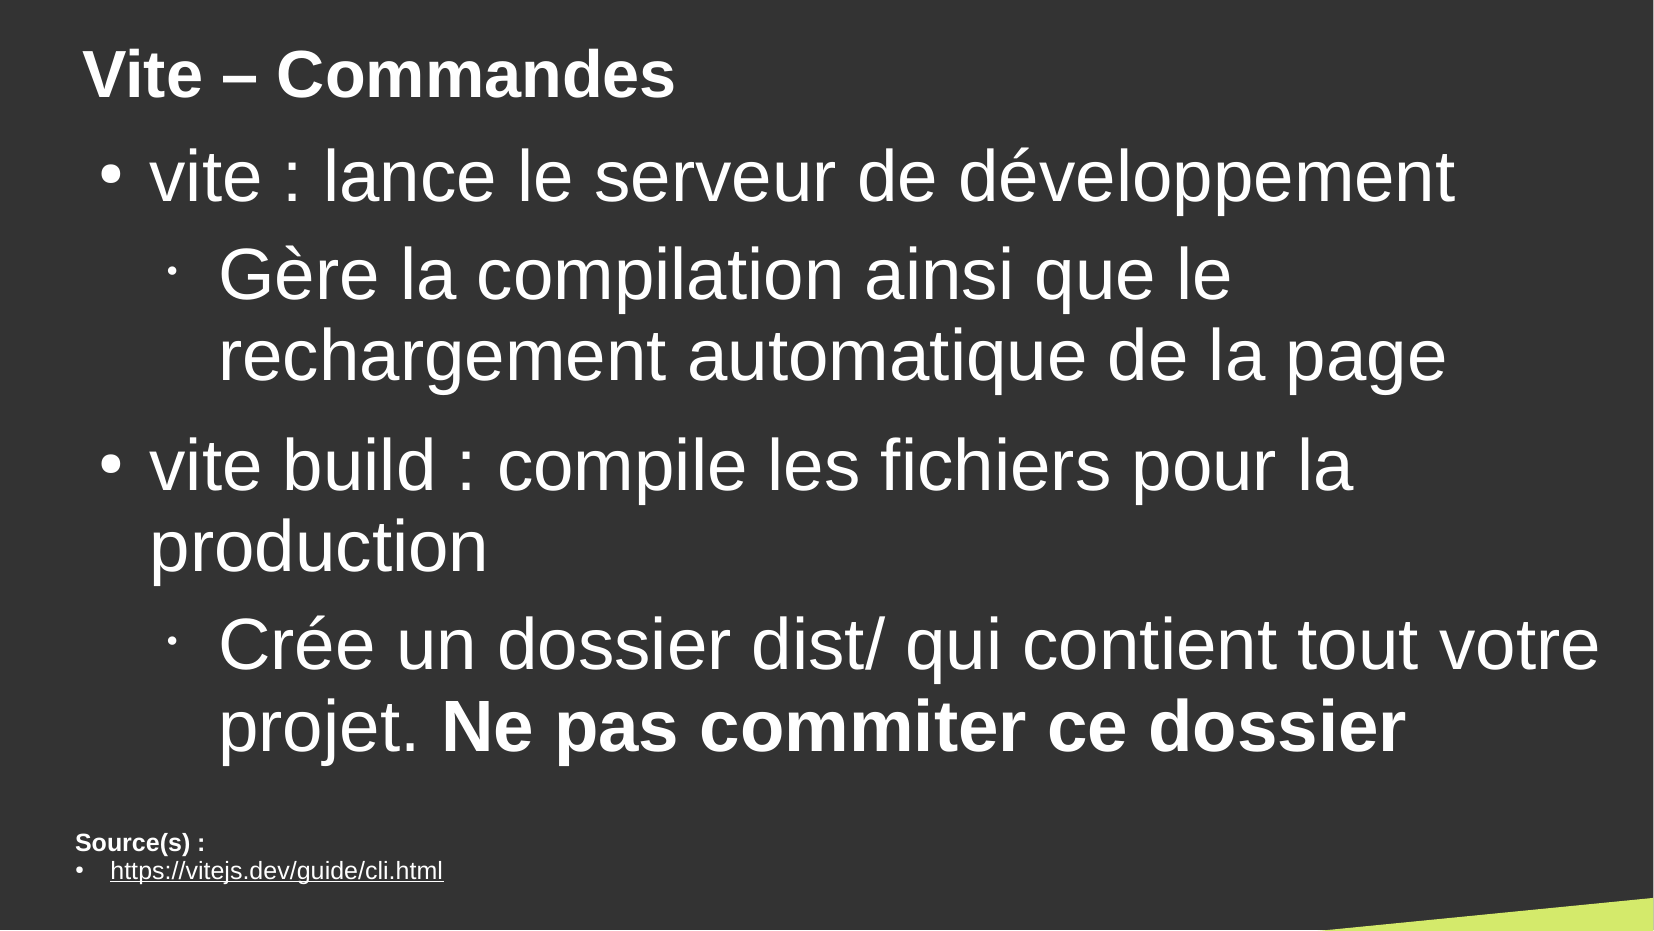

# Vite – Commandes
vite : lance le serveur de développement
Gère la compilation ainsi que le rechargement automatique de la page
vite build : compile les fichiers pour la production
Crée un dossier dist/ qui contient tout votre projet. Ne pas commiter ce dossier
Source(s) :
https://vitejs.dev/guide/cli.html